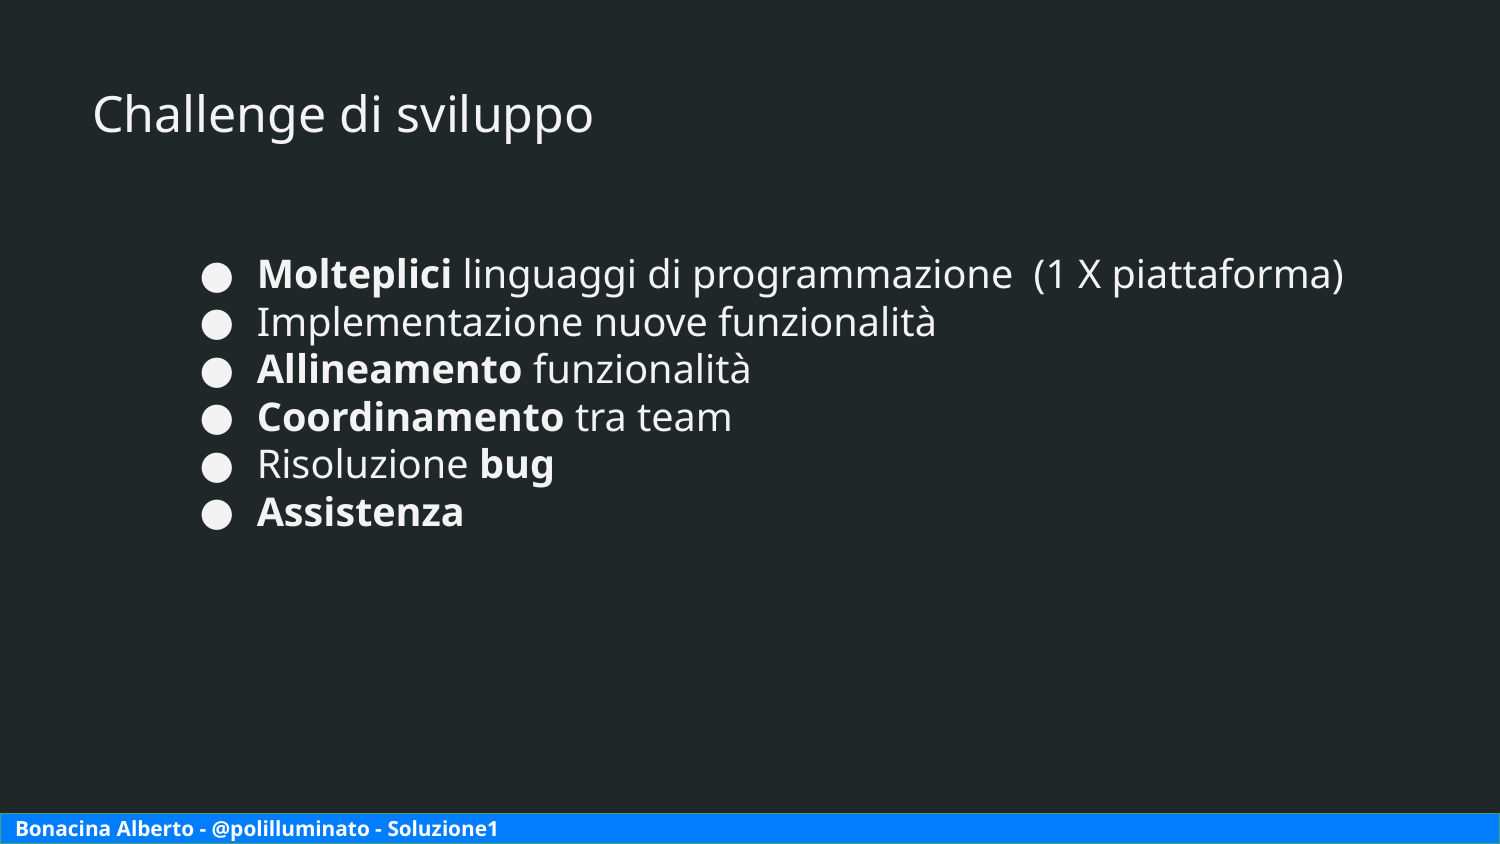

Challenge di sviluppo
Molteplici linguaggi di programmazione (1 X piattaforma)
Implementazione nuove funzionalità
Allineamento funzionalità
Coordinamento tra team
Risoluzione bug
Assistenza
Bonacina Alberto - @polilluminato - Soluzione1